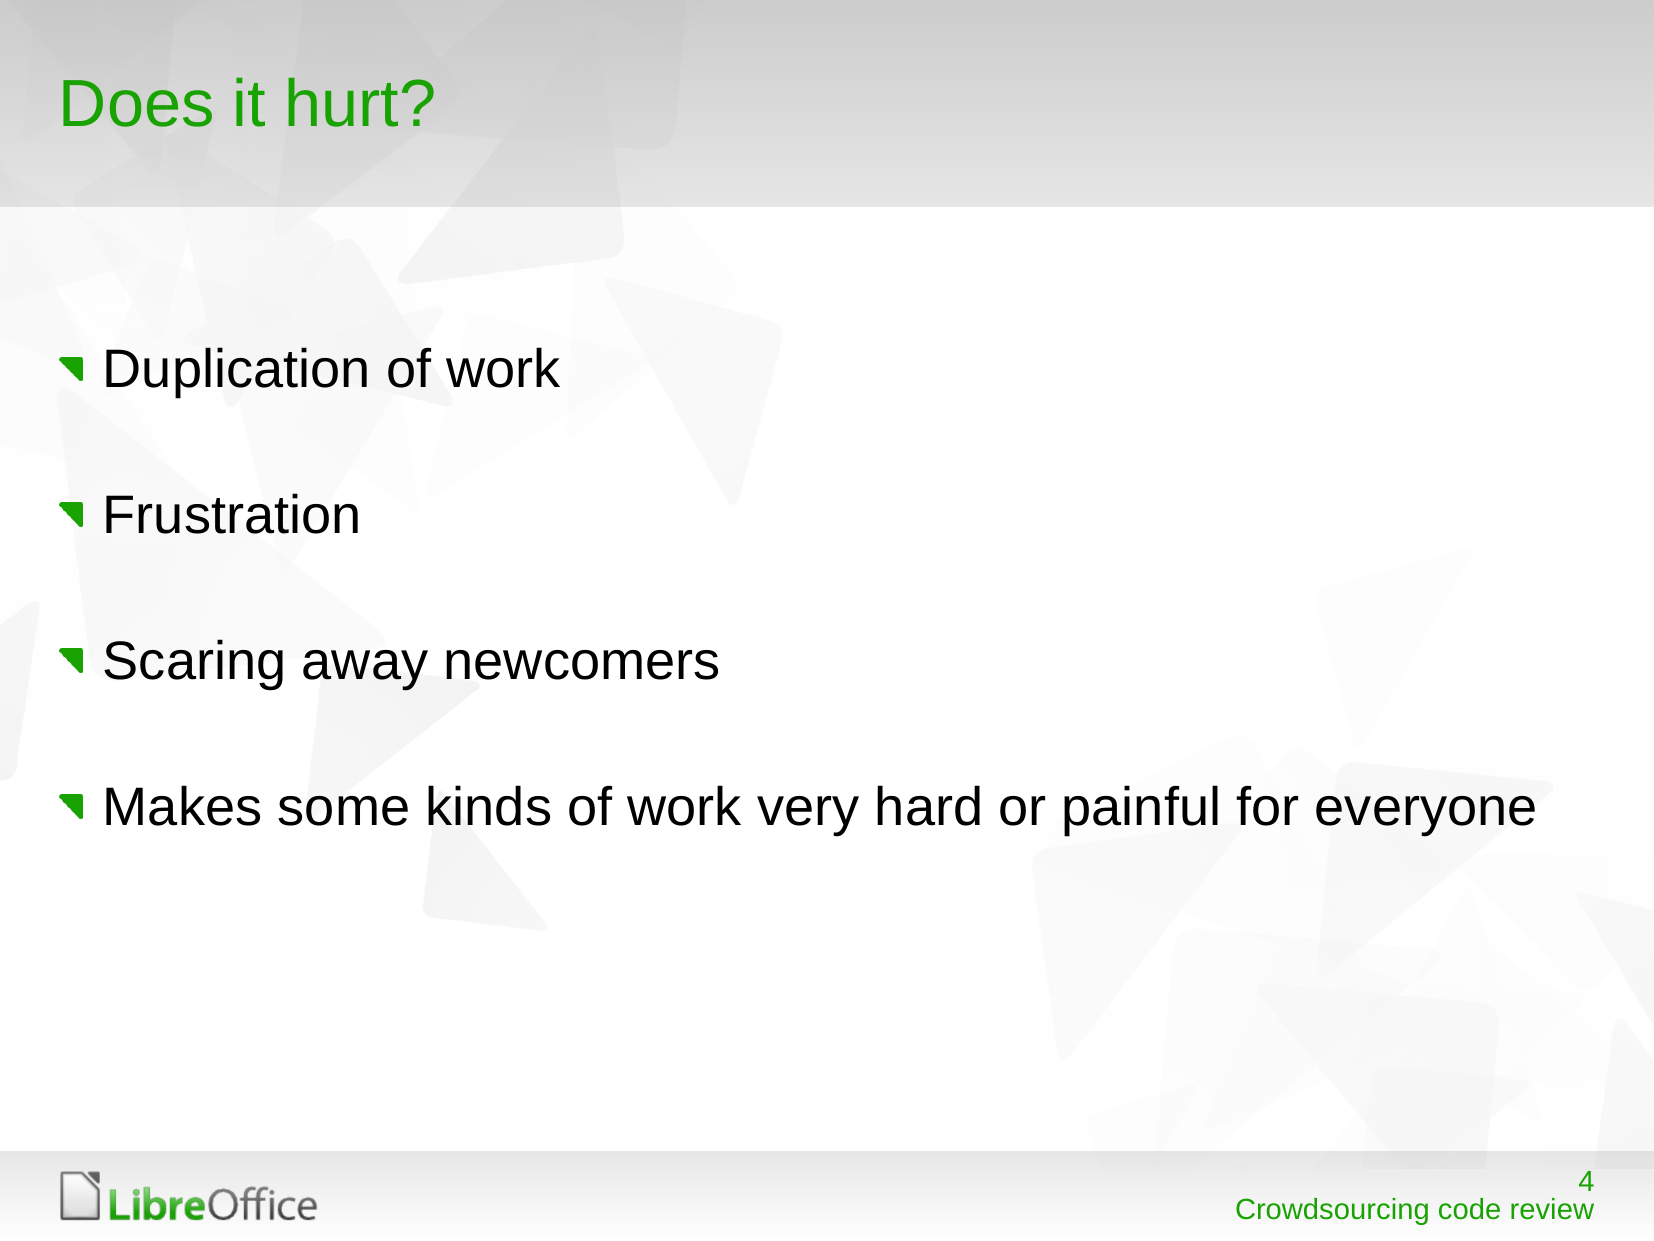

# Does it hurt?
Duplication of work
Frustration
Scaring away newcomers
Makes some kinds of work very hard or painful for everyone
4
Crowdsourcing code review